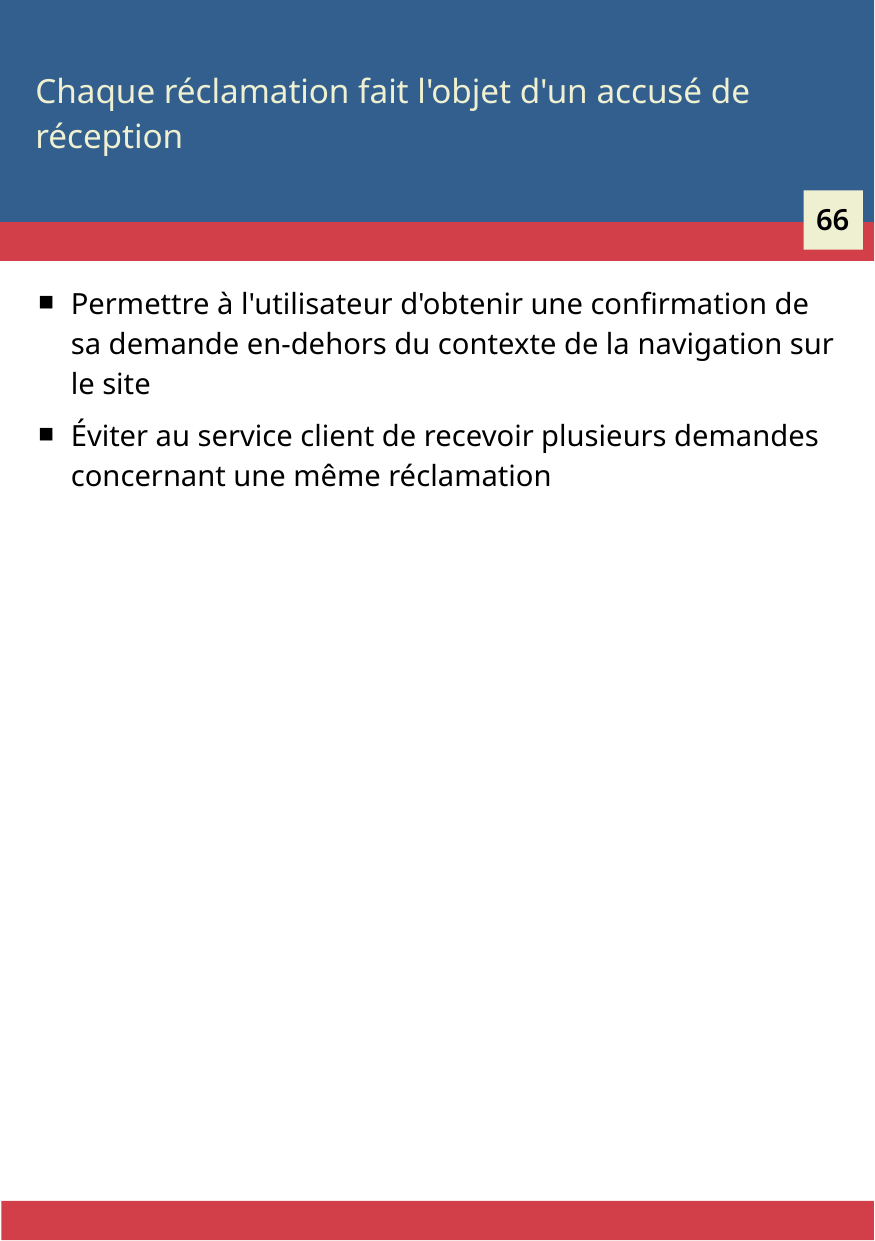

# Chaque réclamation fait l'objet d'un accusé de réception
66
Permettre à l'utilisateur d'obtenir une confirmation de sa demande en-dehors du contexte de la navigation sur le site
Éviter au service client de recevoir plusieurs demandes concernant une même réclamation